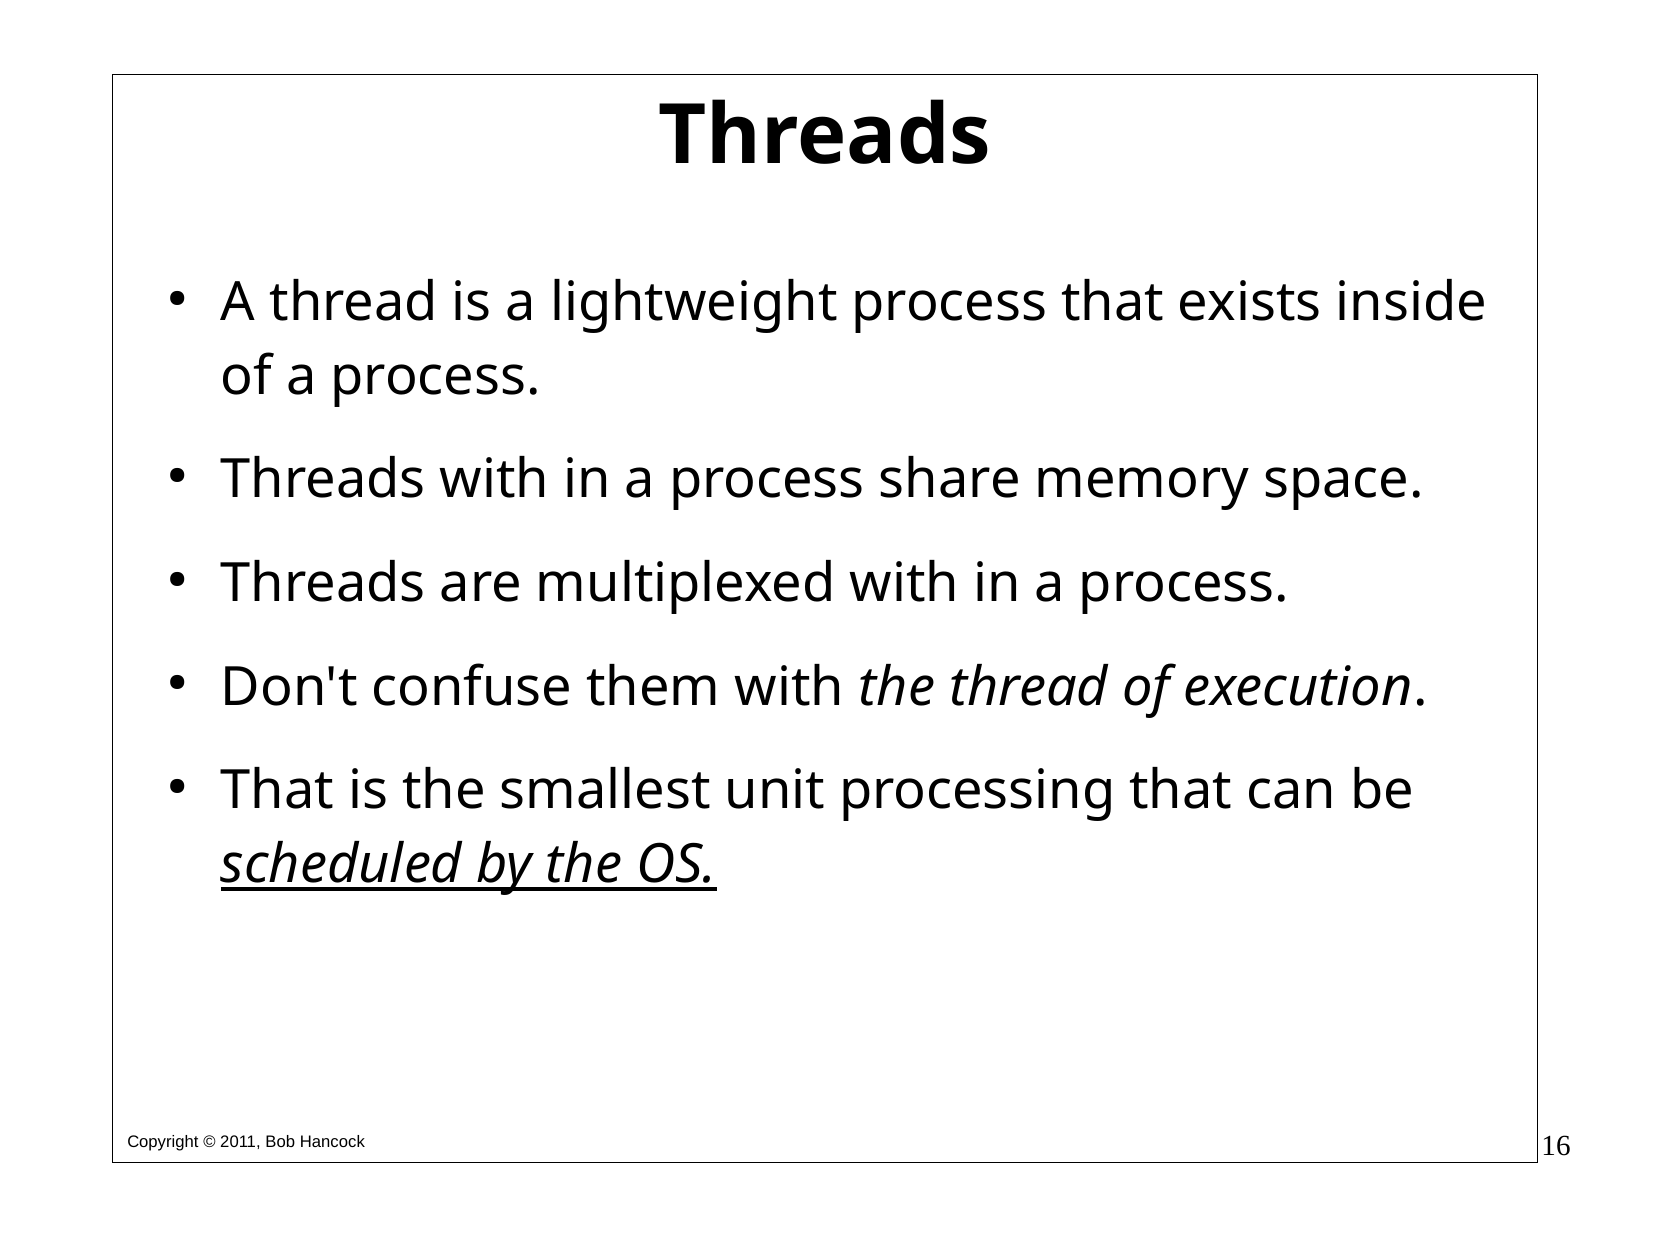

# Threads
A thread is a lightweight process that exists inside of a process.
Threads with in a process share memory space.
Threads are multiplexed with in a process.
Don't confuse them with the thread of execution.
That is the smallest unit processing that can be scheduled by the OS.
Copyright © 2011, Bob Hancock
16